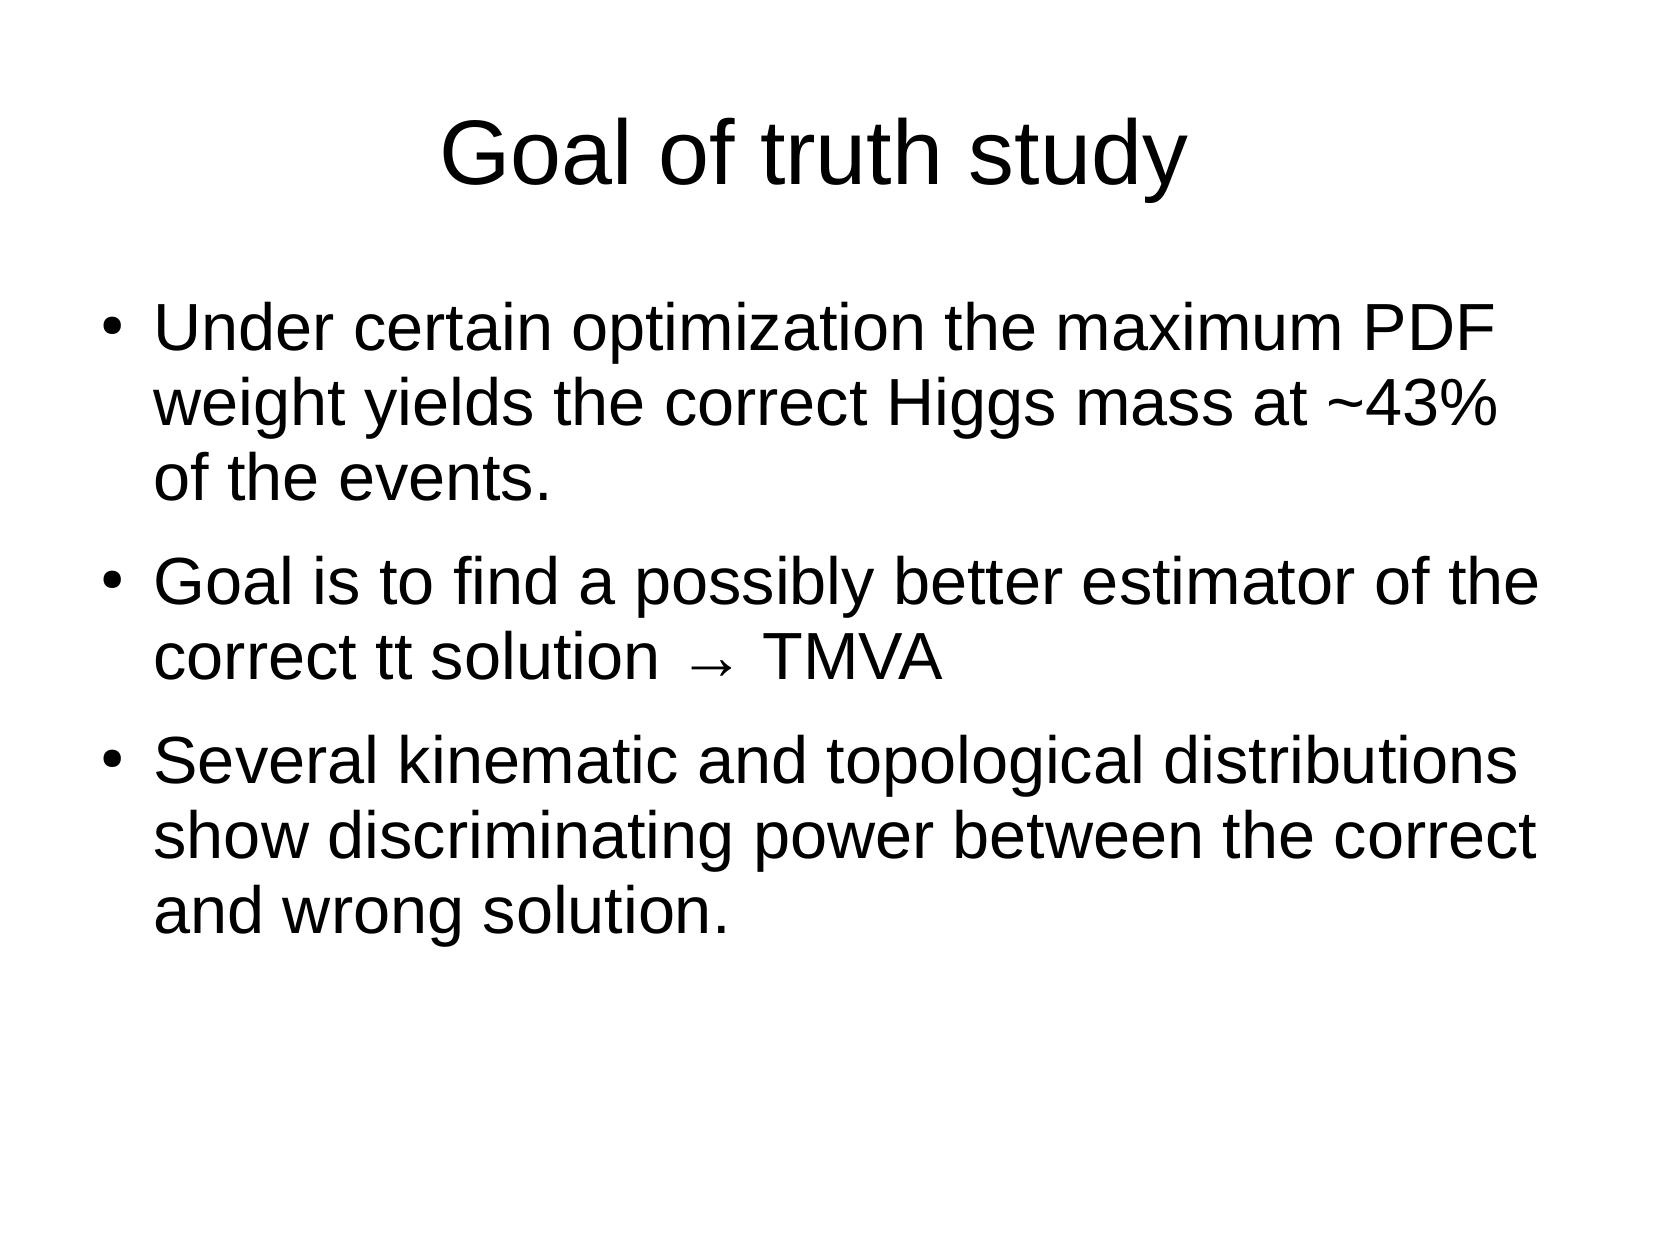

# Goal of truth study
Under certain optimization the maximum PDF weight yields the correct Higgs mass at ~43% of the events.
Goal is to find a possibly better estimator of the correct tt solution → TMVA
Several kinematic and topological distributions show discriminating power between the correct and wrong solution.